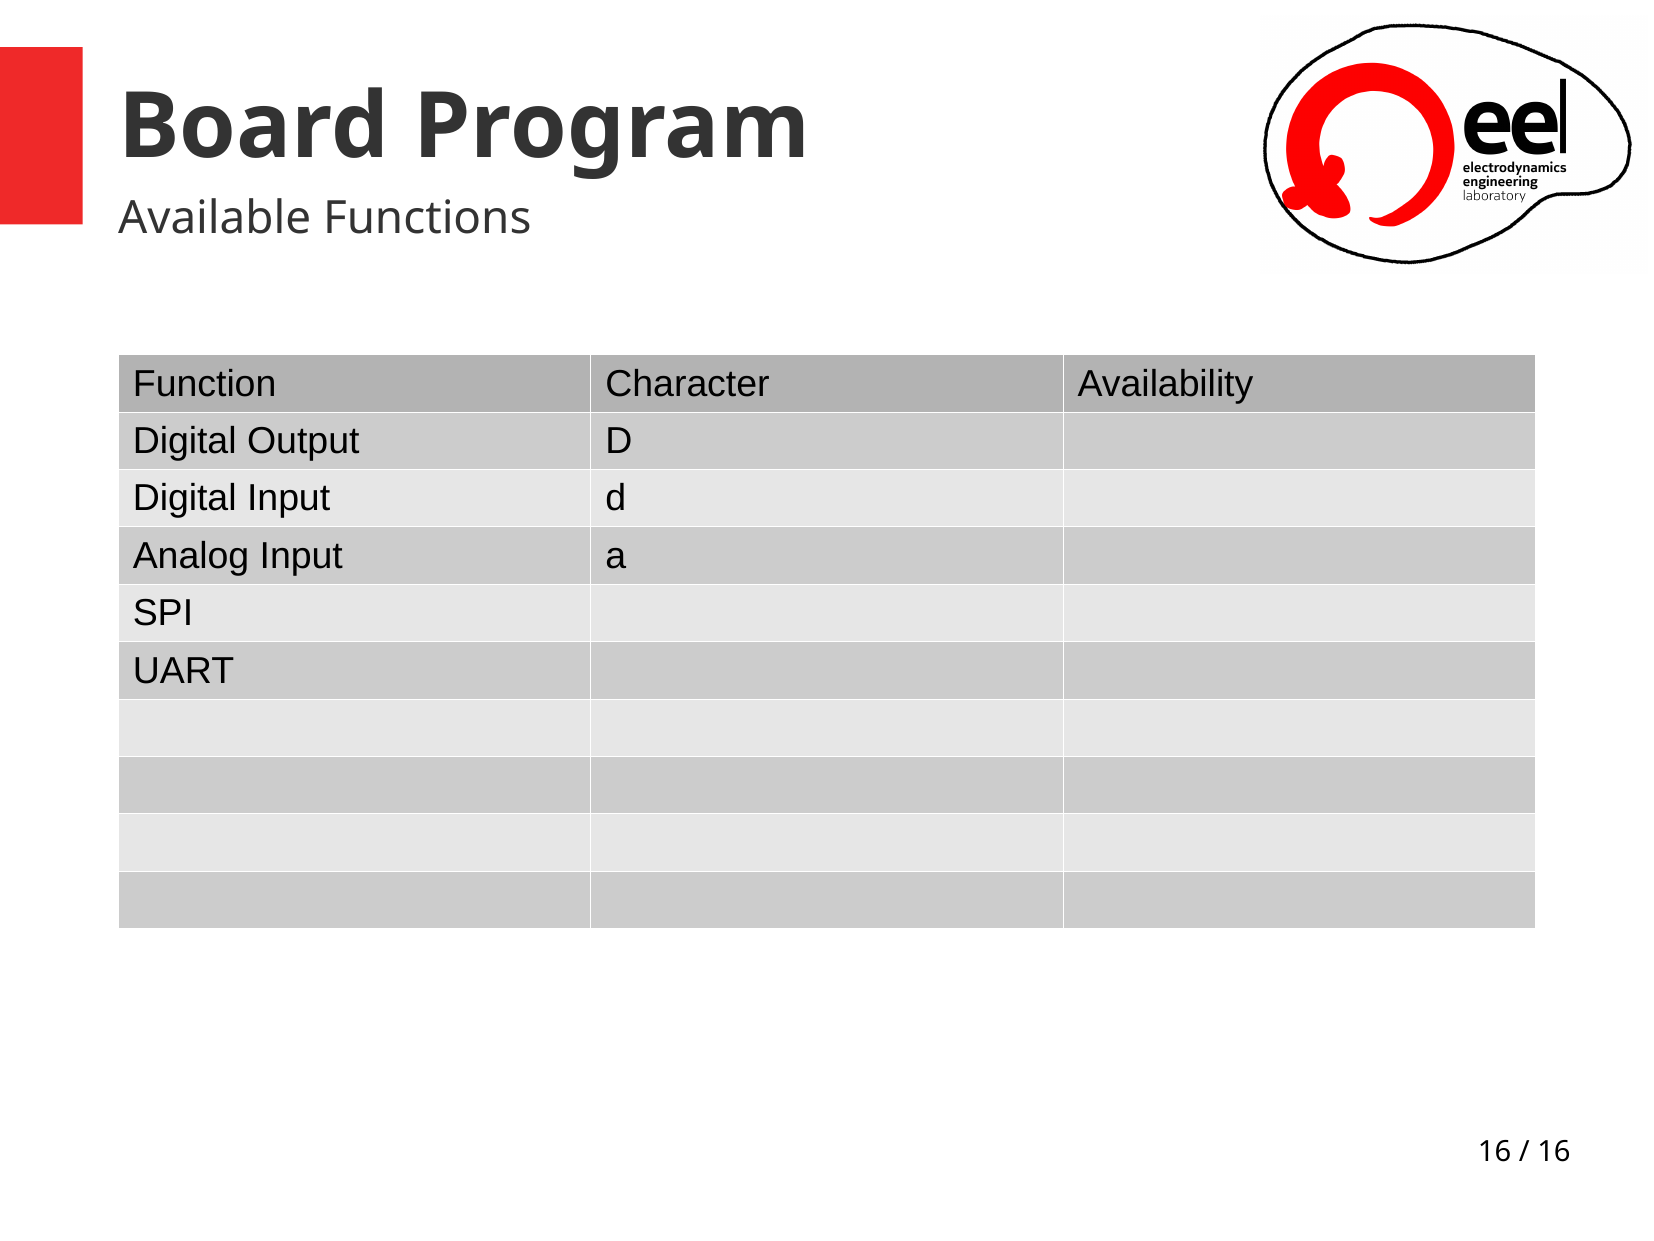

# Board Program Available Functions
| Function | Character | Availability |
| --- | --- | --- |
| Digital Output | D | |
| Digital Input | d | |
| Analog Input | a | |
| SPI | | |
| UART | | |
| | | |
| | | |
| | | |
| | | |
16